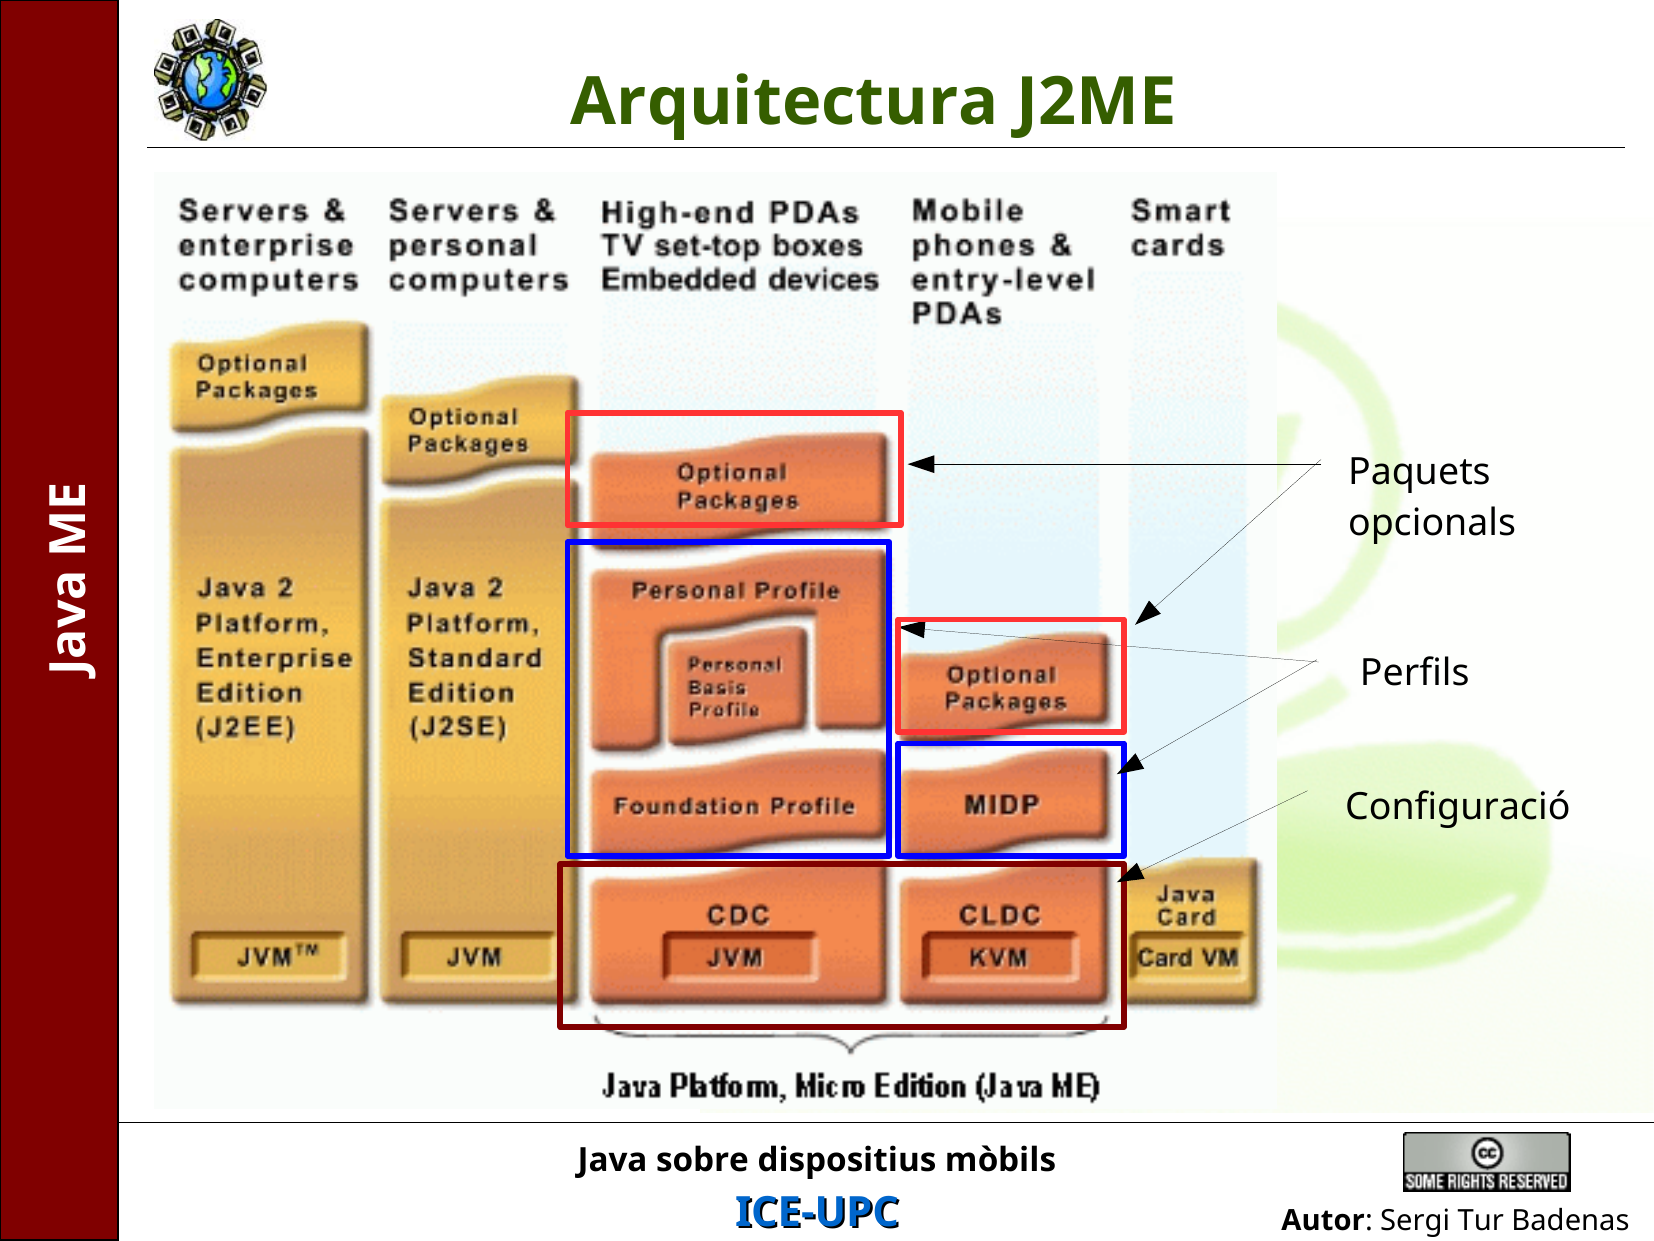

# Arquitectura J2ME
Paquets
opcionals
Perfils
Configuració